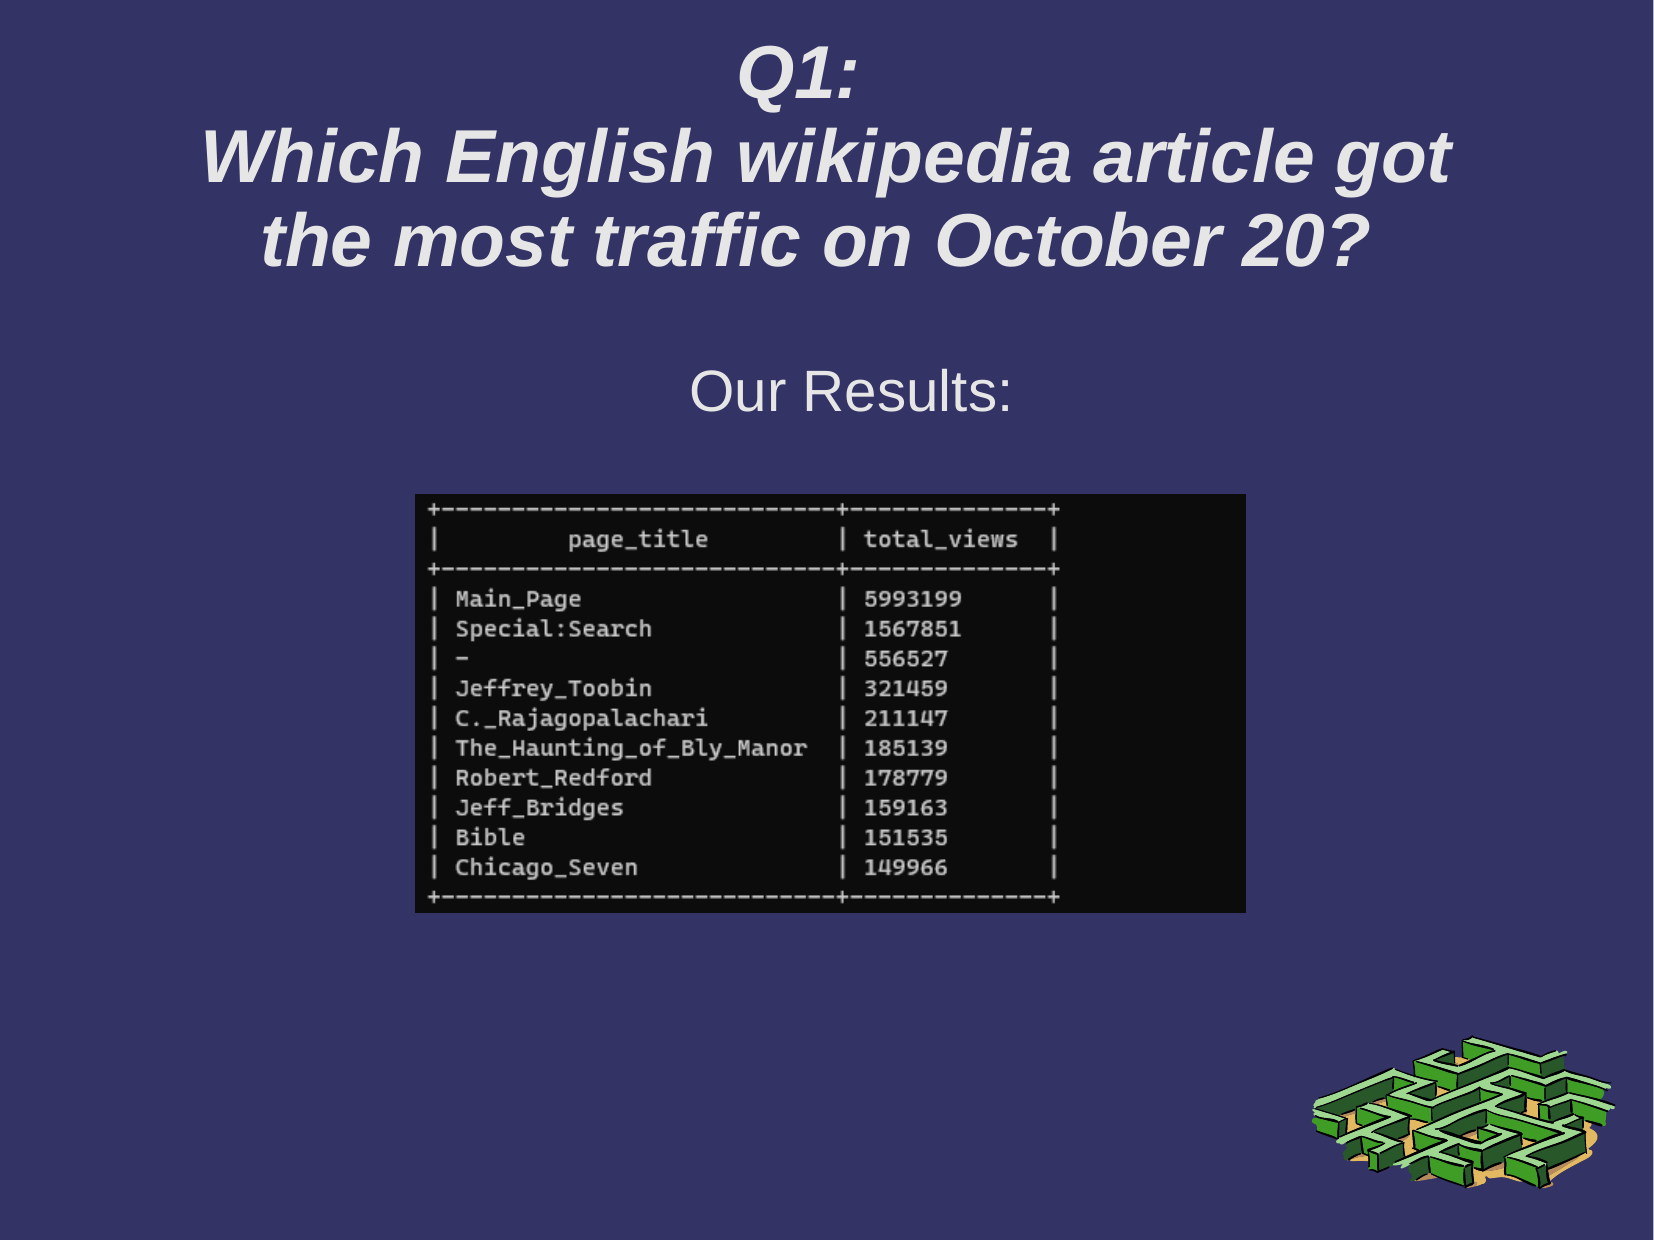

# Q1: Which English wikipedia article got the most traffic on October 20?
Our Results: